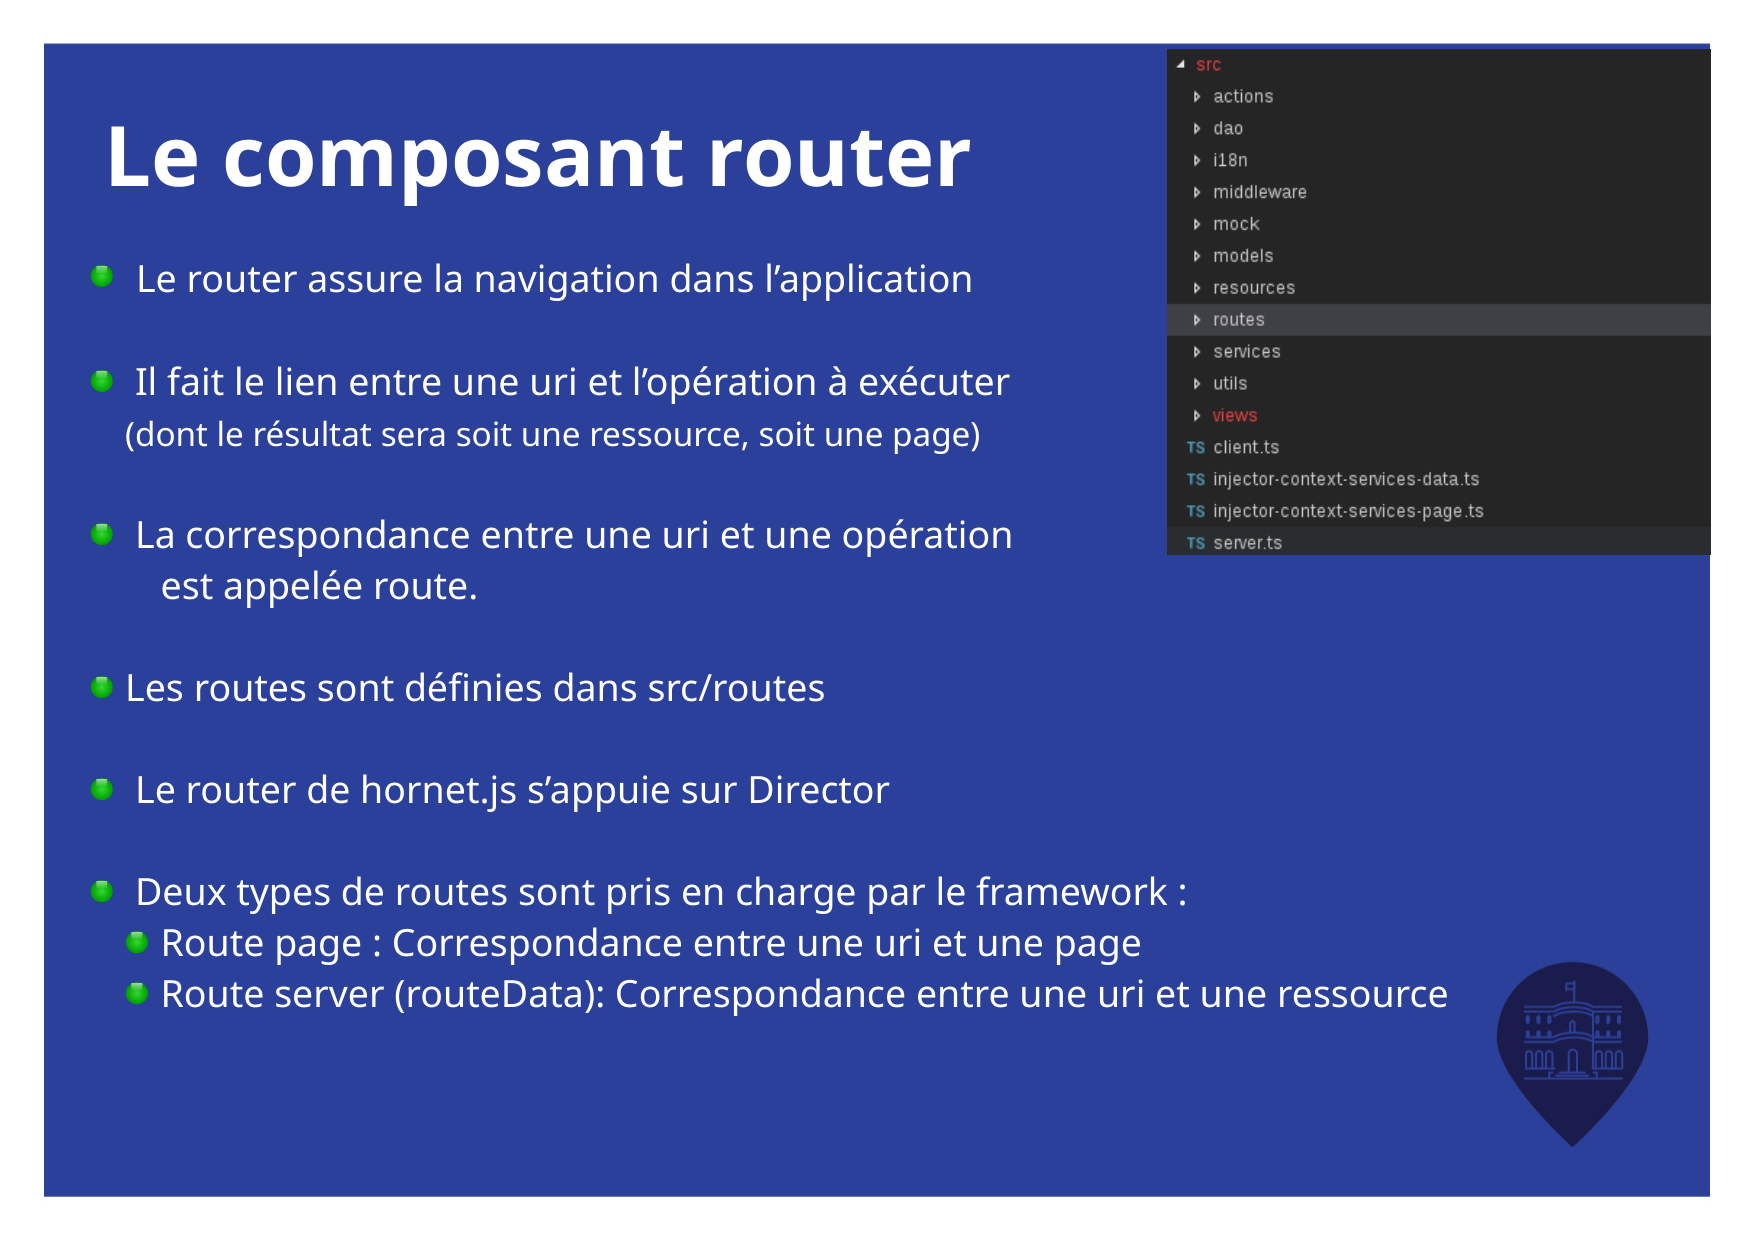

# Le composant router
 Le router assure la navigation dans l’application
 Il fait le lien entre une uri et l’opération à exécuter
(dont le résultat sera soit une ressource, soit une page)
 La correspondance entre une uri et une opération
est appelée route.
Les routes sont définies dans src/routes
 Le router de hornet.js s’appuie sur Director
 Deux types de routes sont pris en charge par le framework :
Route page : Correspondance entre une uri et une page
Route server (routeData): Correspondance entre une uri et une ressource